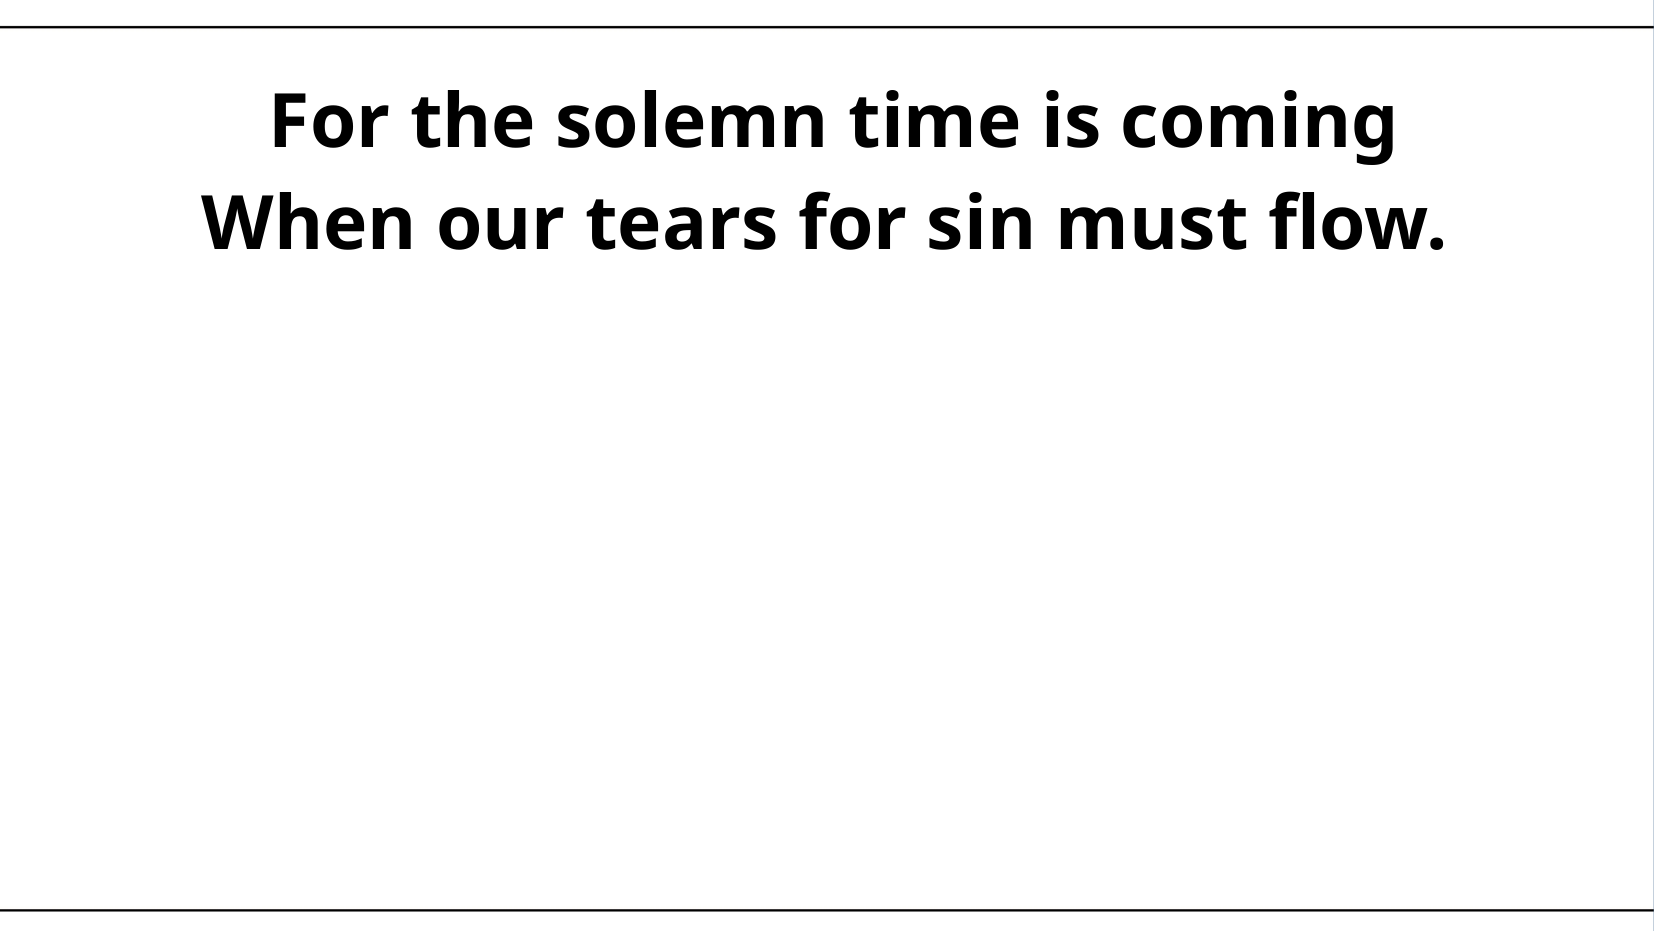

For the solemn time is coming
When our tears for sin must flow.